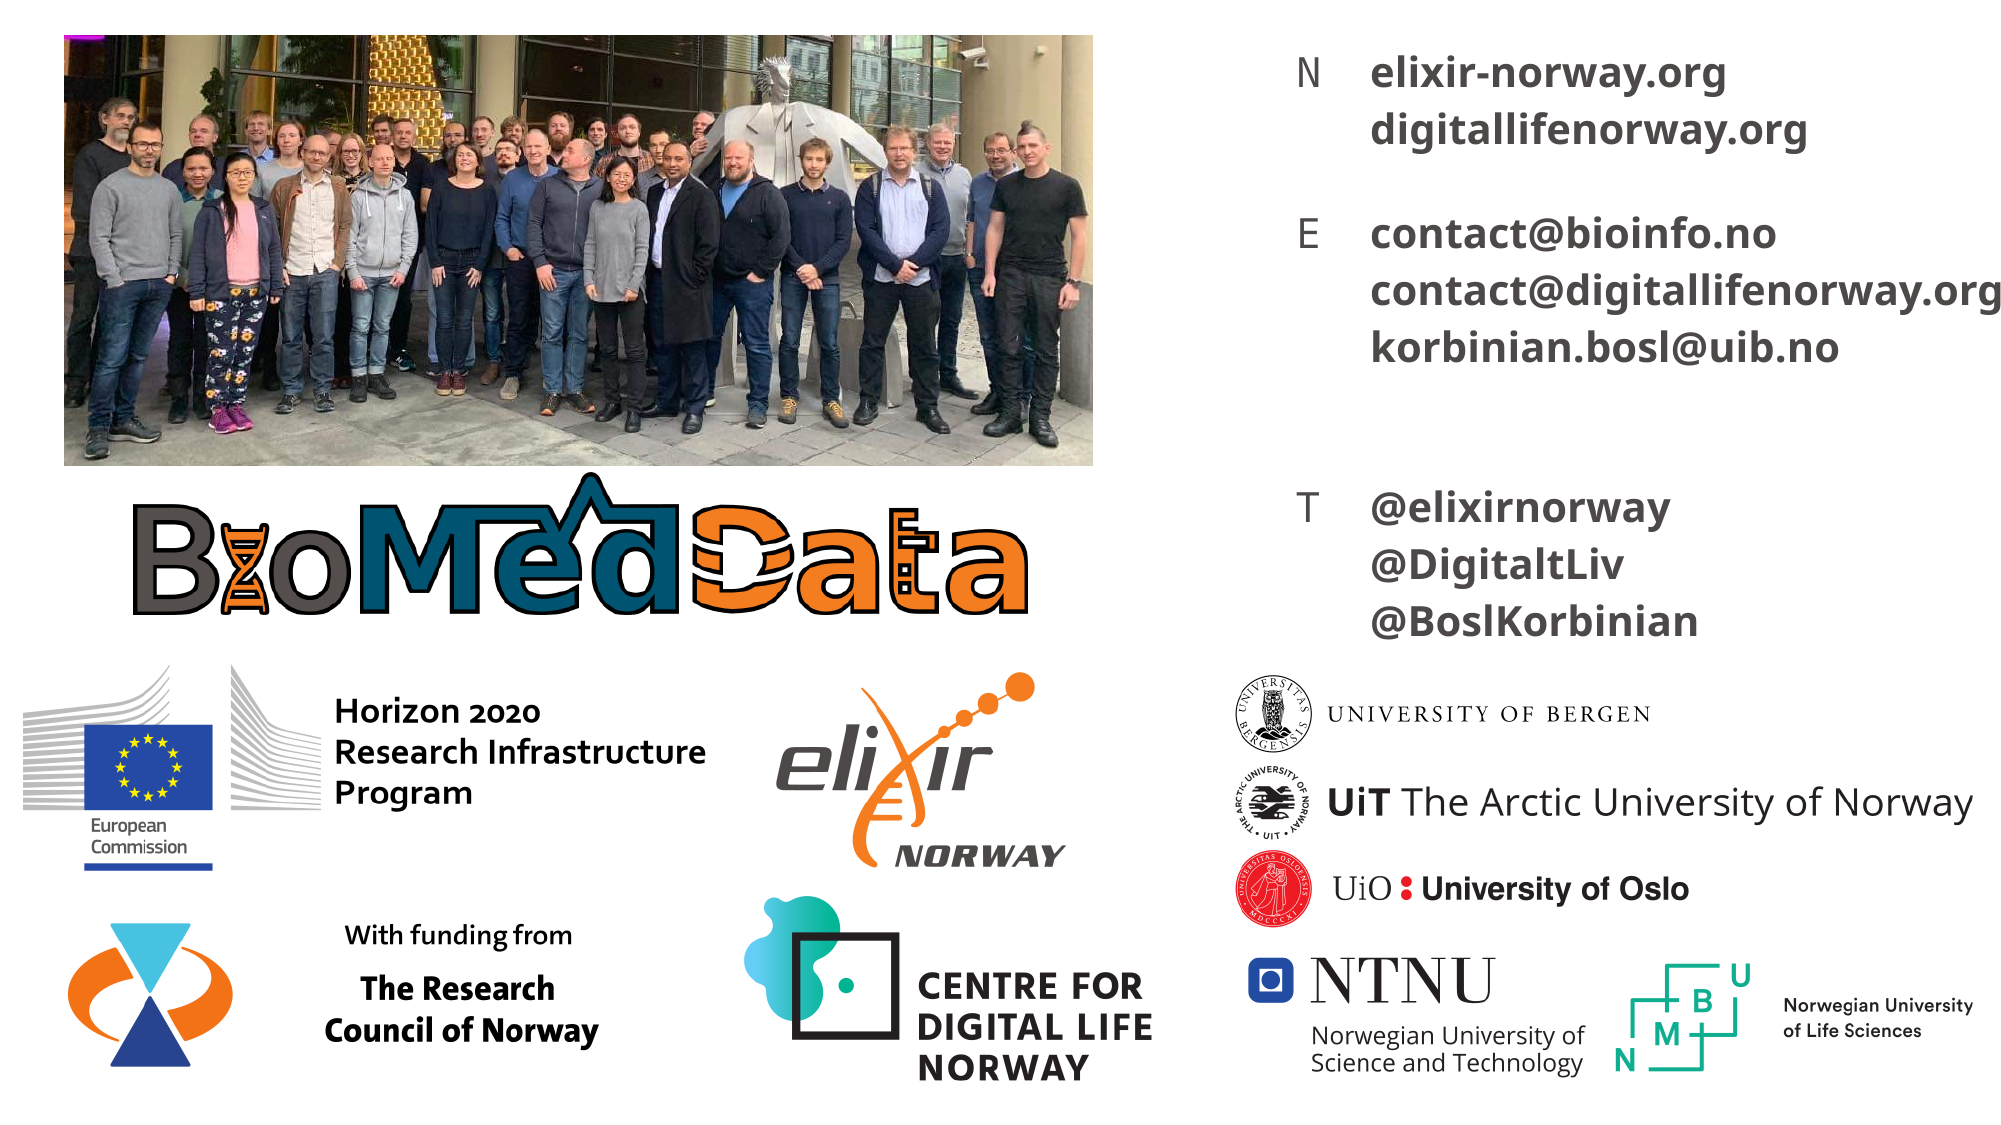

N	elixir-norway.org
	digitallifenorway.org
E 	contact@bioinfo.no
	contact@digitallifenorway.org
	korbinian.bosl@uib.no
T 	@elixirnorway
	@DigitaltLiv
	@BoslKorbinian